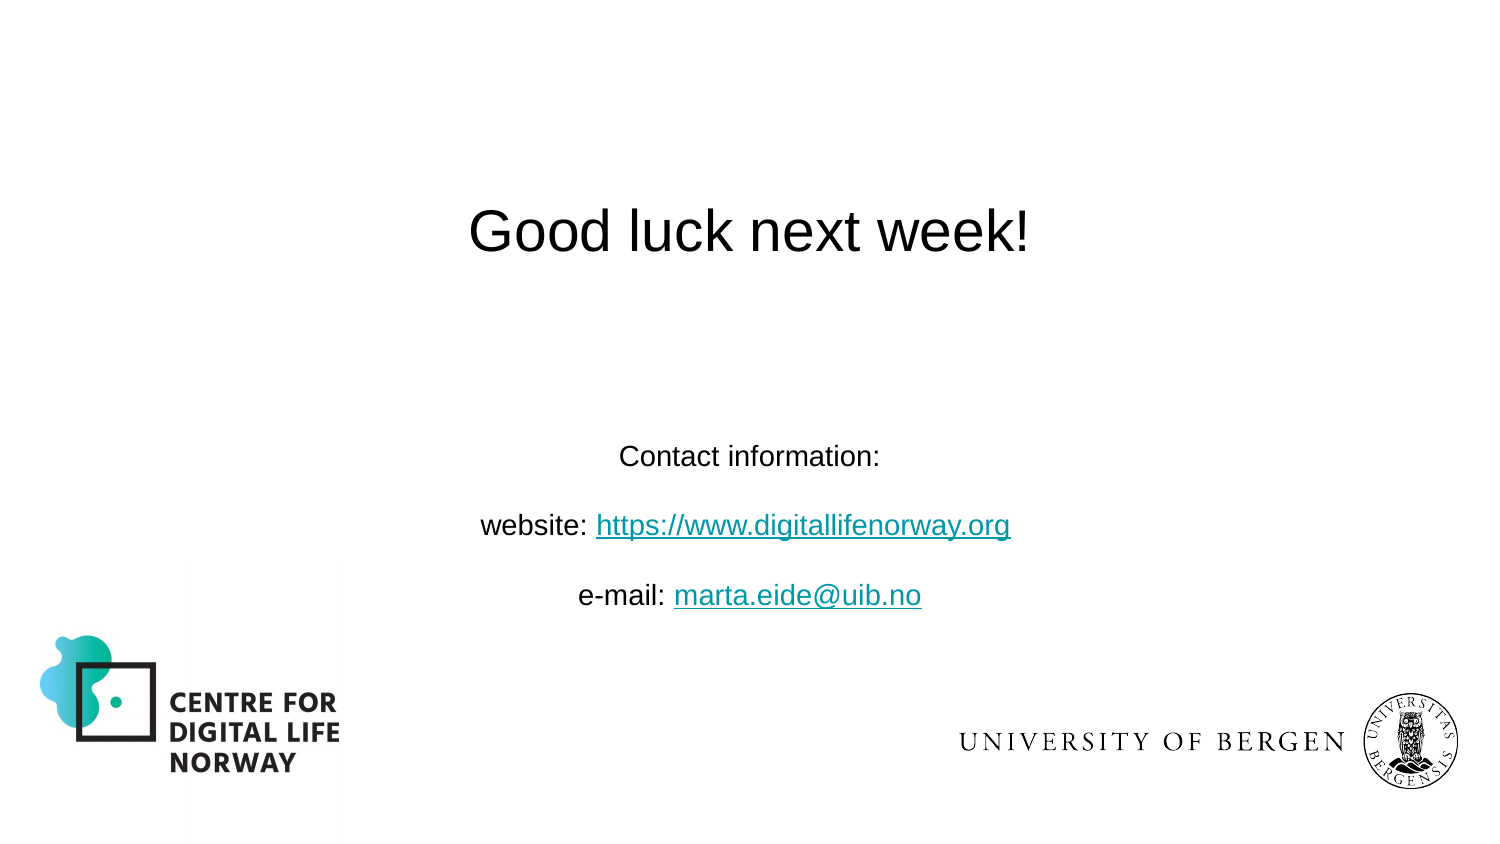

# Good luck next week!
Contact information:
website: https://www.digitallifenorway.org
e-mail: marta.eide@uib.no